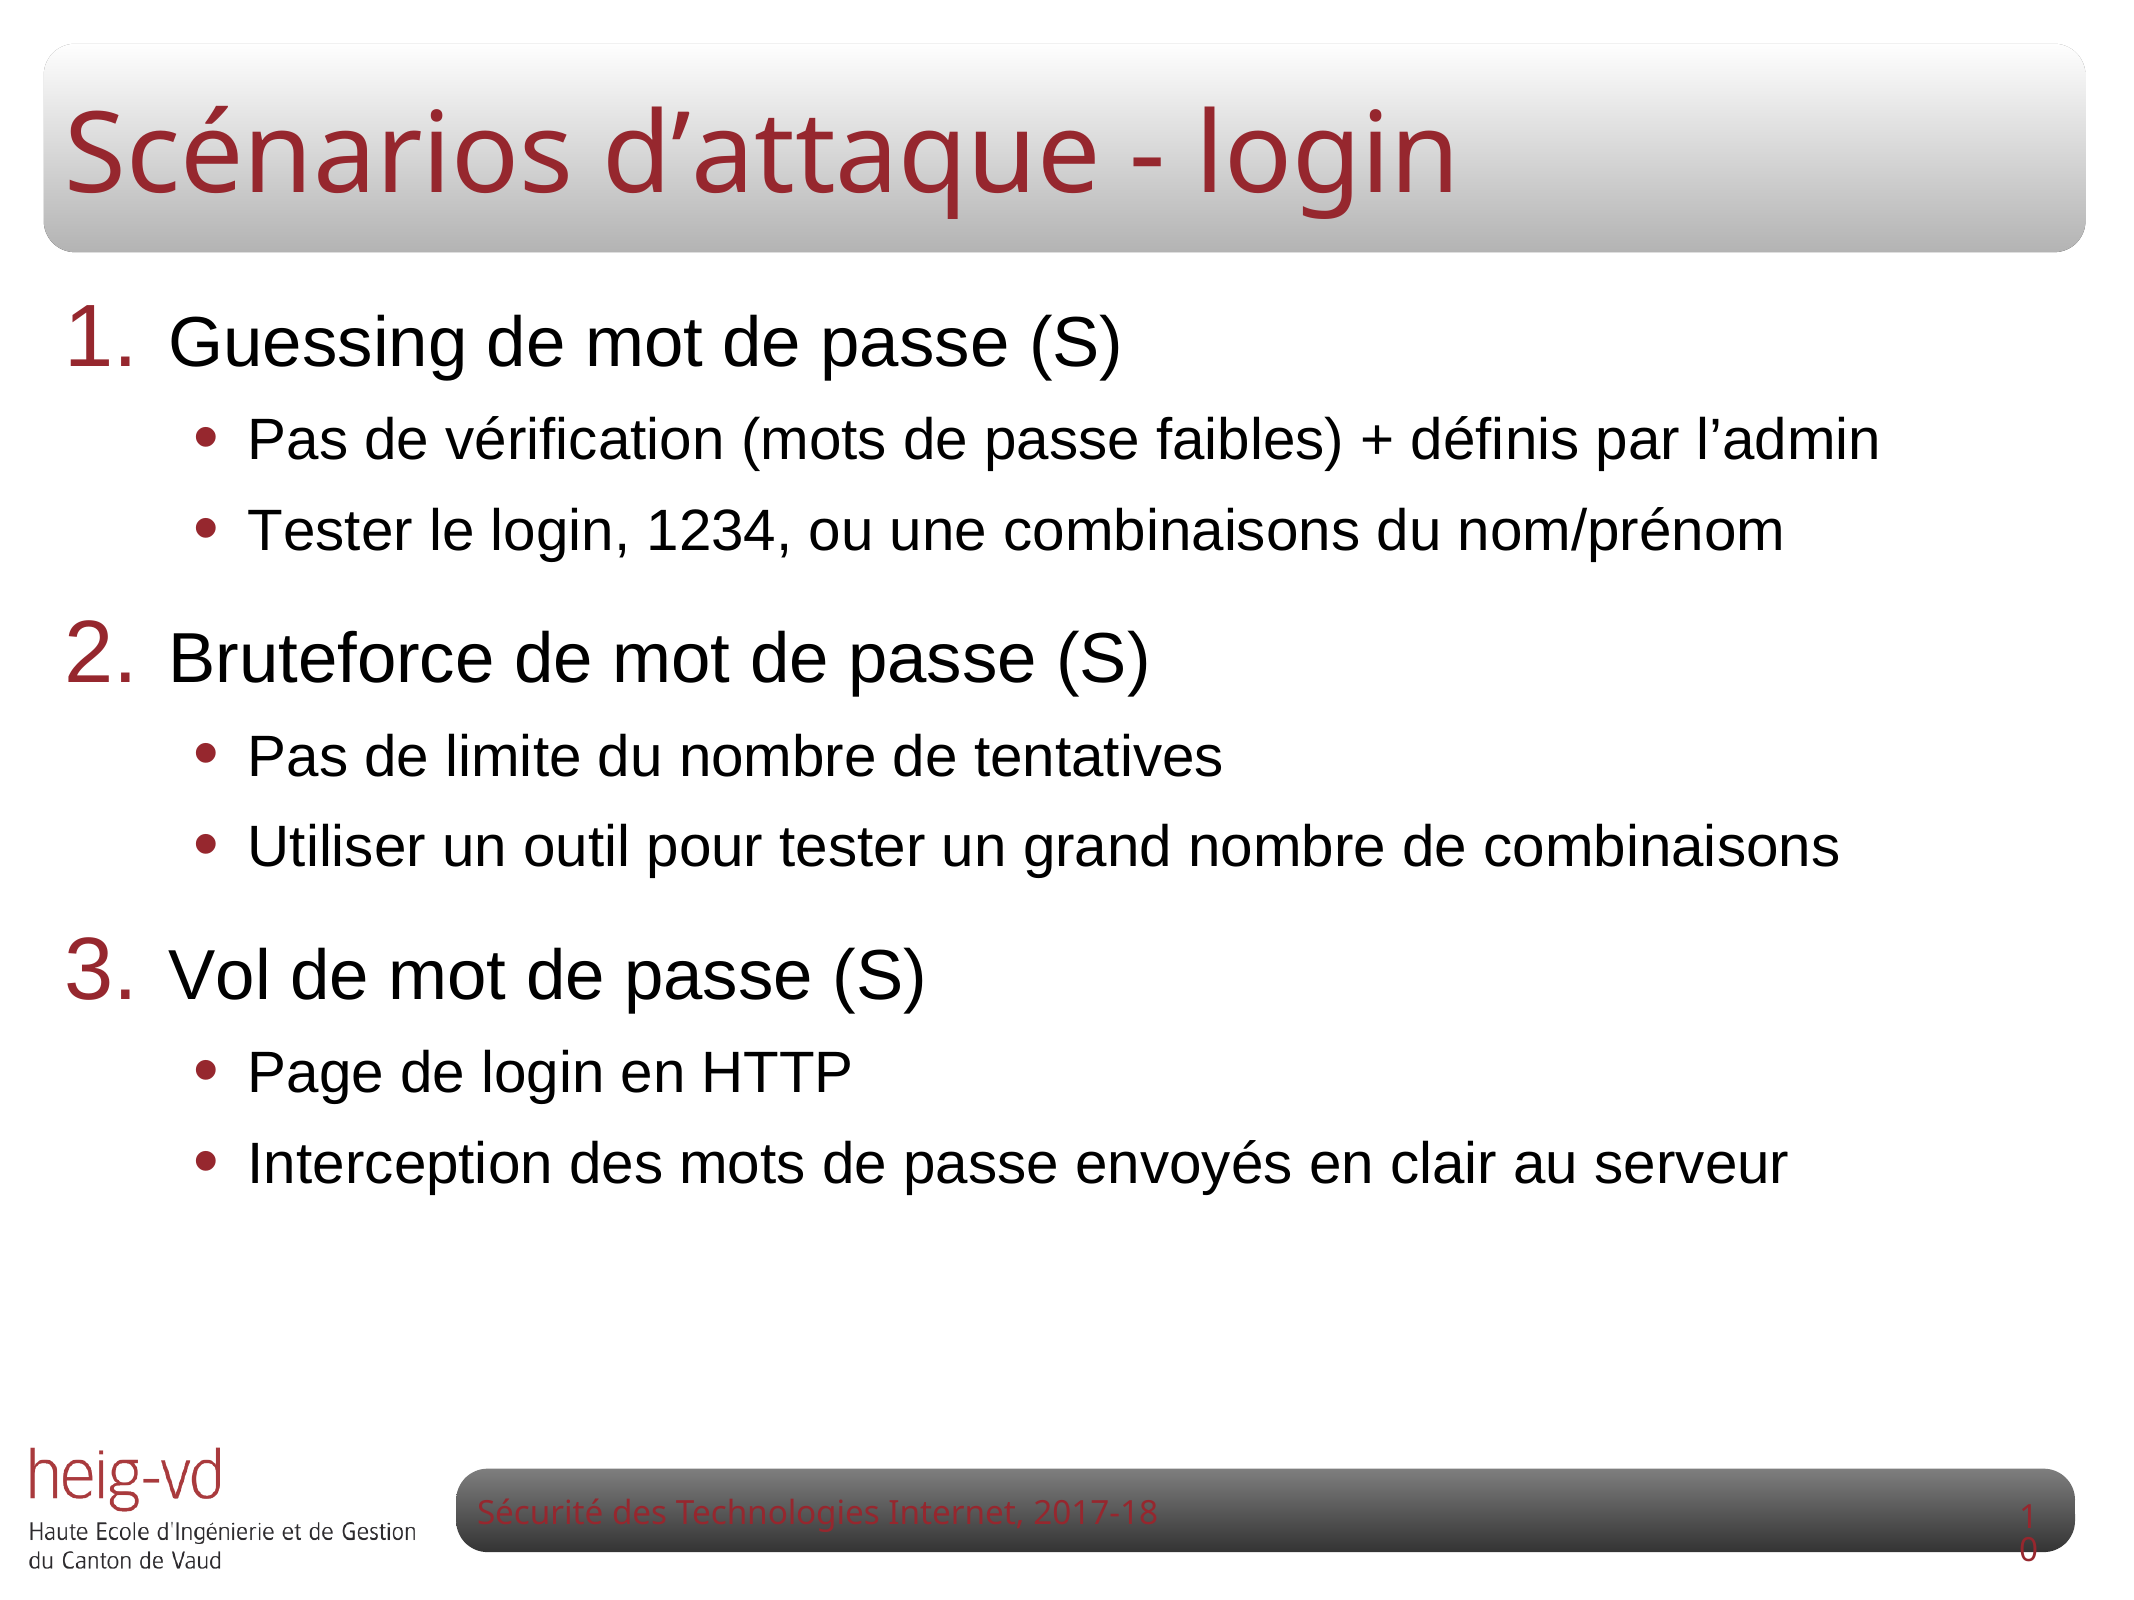

# Scénarios d’attaque - login
 Guessing de mot de passe (S)
Pas de vérification (mots de passe faibles) + définis par l’admin
Tester le login, 1234, ou une combinaisons du nom/prénom
 Bruteforce de mot de passe (S)
Pas de limite du nombre de tentatives
Utiliser un outil pour tester un grand nombre de combinaisons
 Vol de mot de passe (S)
Page de login en HTTP
Interception des mots de passe envoyés en clair au serveur